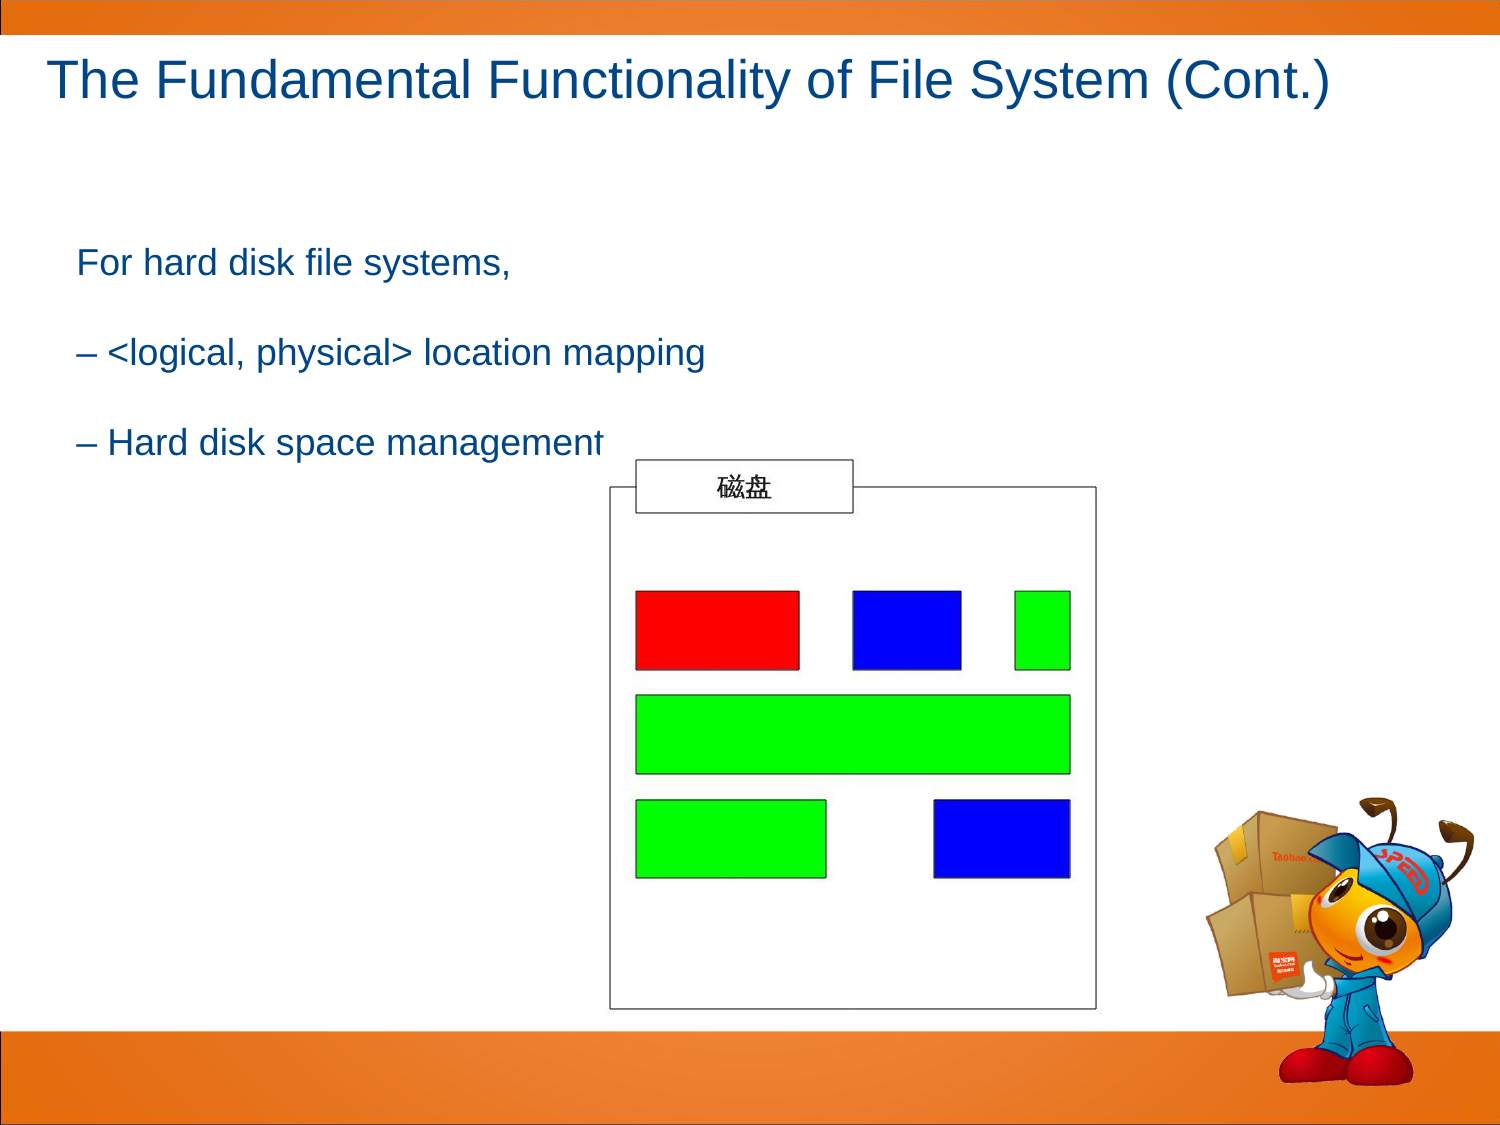

The Fundamental Functionality of File System (Cont.)
For hard disk file systems,
– <logical, physical> location mapping
– Hard disk space management